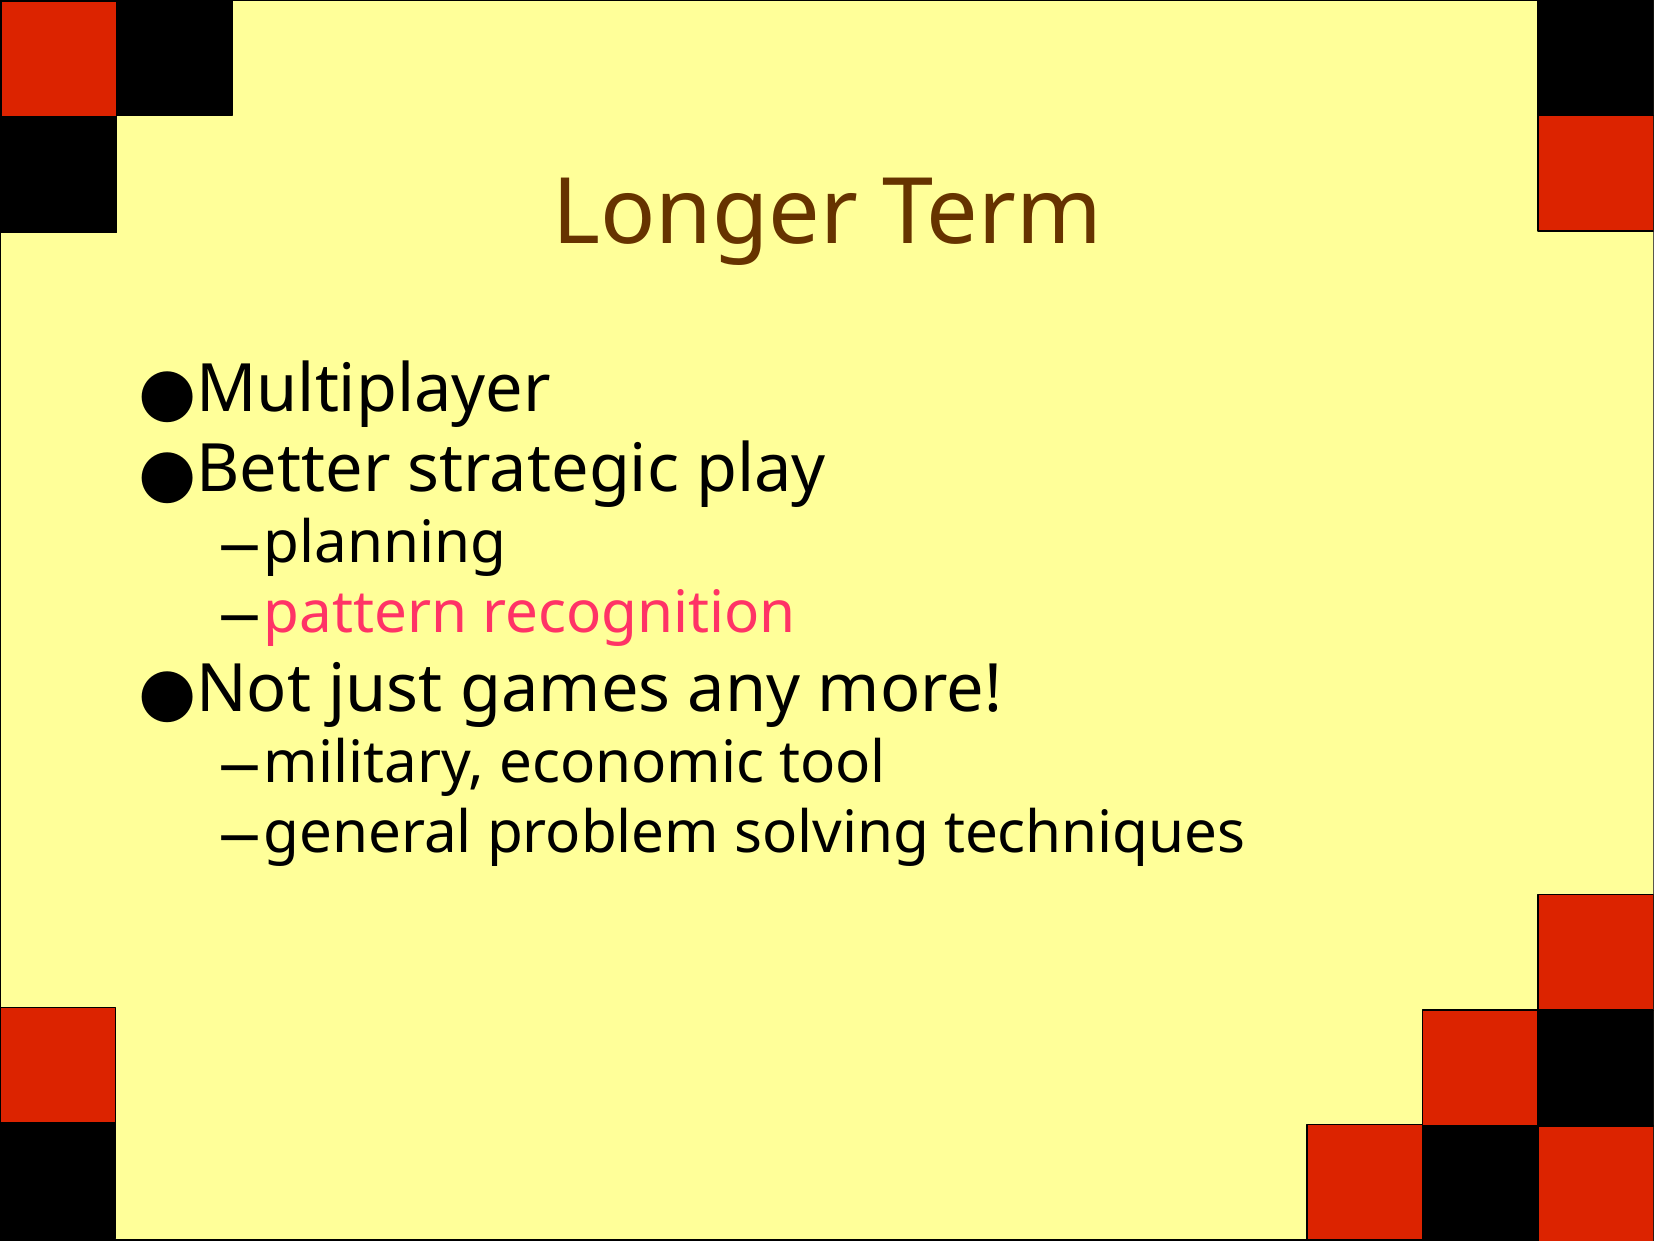

Longer Term
Multiplayer
Better strategic play
planning
pattern recognition
Not just games any more!
military, economic tool
general problem solving techniques